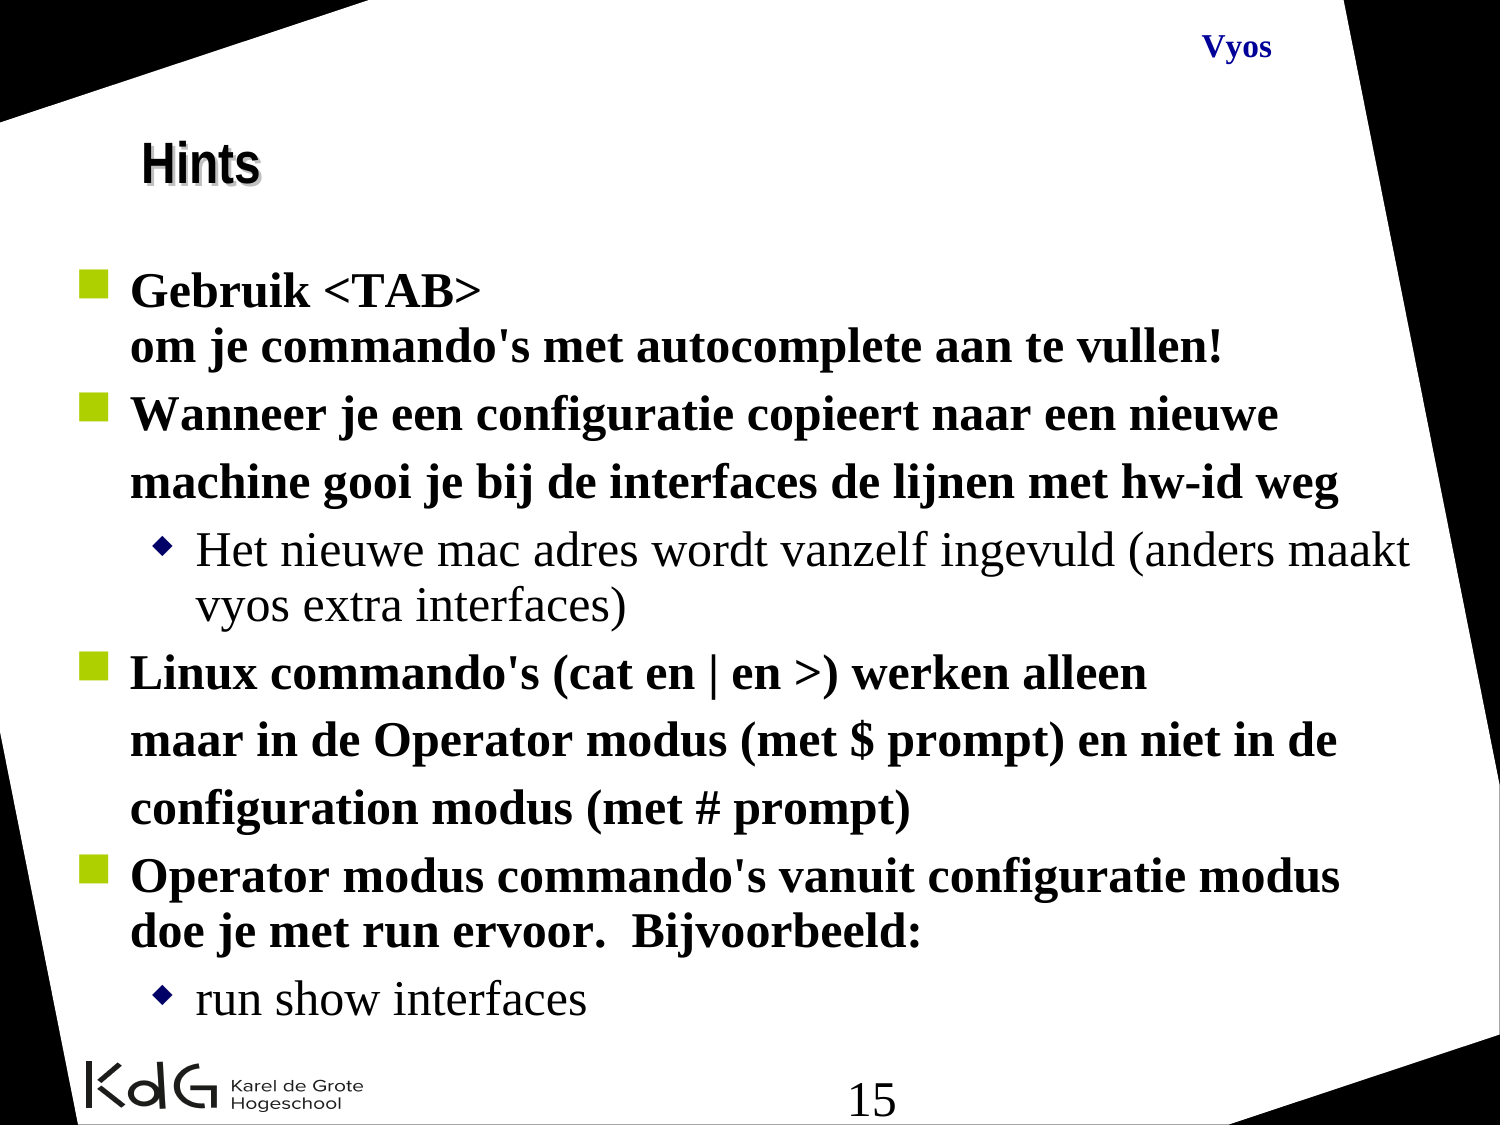

# Hints
Gebruik <TAB>
om je commando's met autocomplete aan te vullen!
Wanneer je een configuratie copieert naar een nieuwe
machine gooi je bij de interfaces de lijnen met hw-id weg
Het nieuwe mac adres wordt vanzelf ingevuld (anders maakt vyos extra interfaces)
Linux commando's (cat en | en >) werken alleen
maar in de Operator modus (met $ prompt) en niet in de
configuration modus (met # prompt)
Operator modus commando's vanuit configuratie modus doe je met run ervoor. Bijvoorbeeld:
run show interfaces